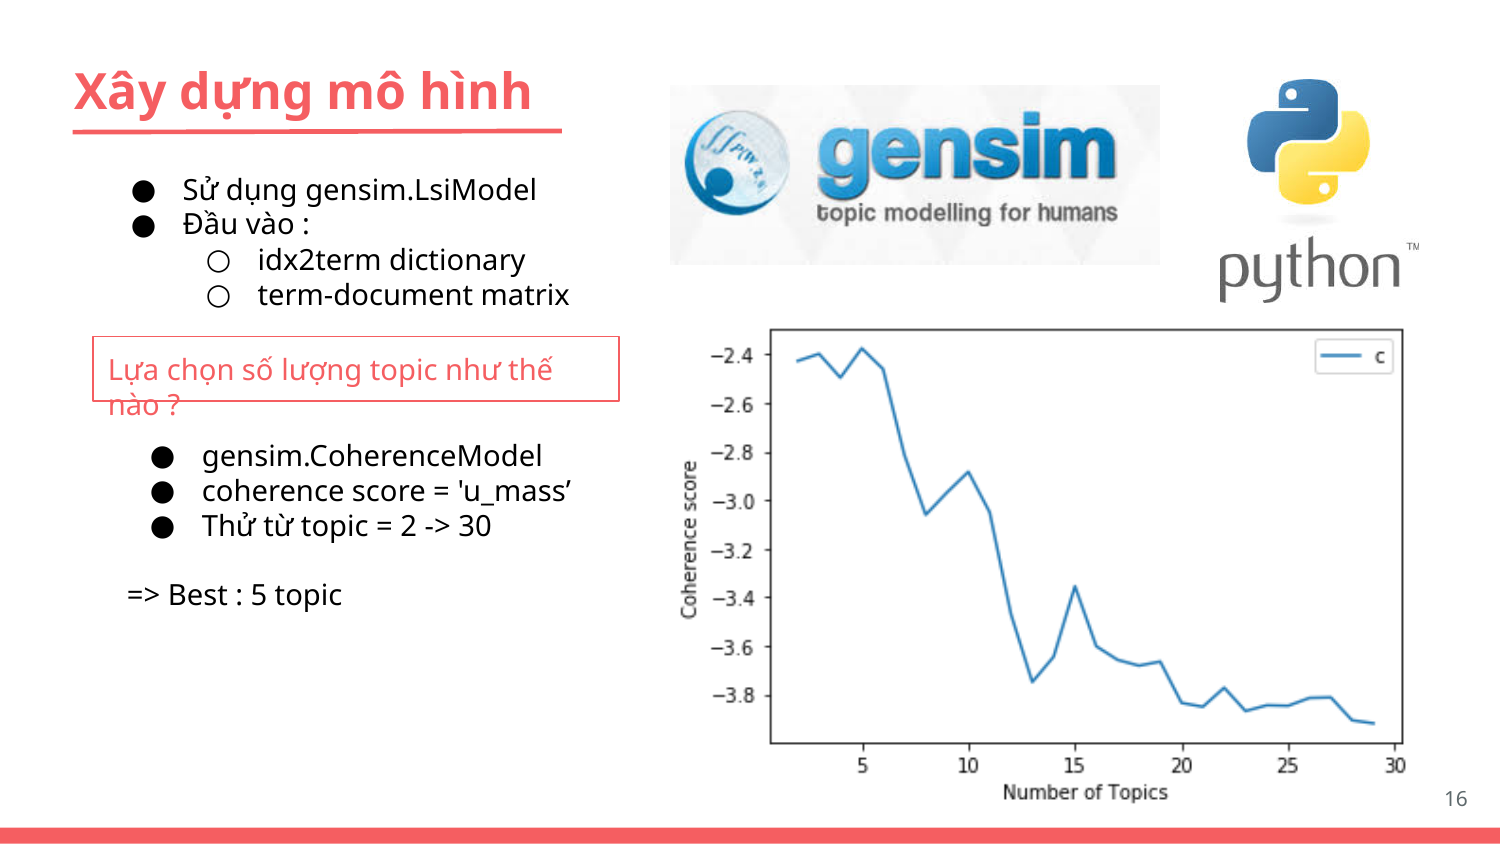

Xây dựng mô hình
Sử dụng gensim.LsiModel
Đầu vào :
idx2term dictionary
term-document matrix
Lựa chọn số lượng topic như thế nào ?
gensim.CoherenceModel
coherence score = 'u_mass’
Thử từ topic = 2 -> 30
=> Best : 5 topic